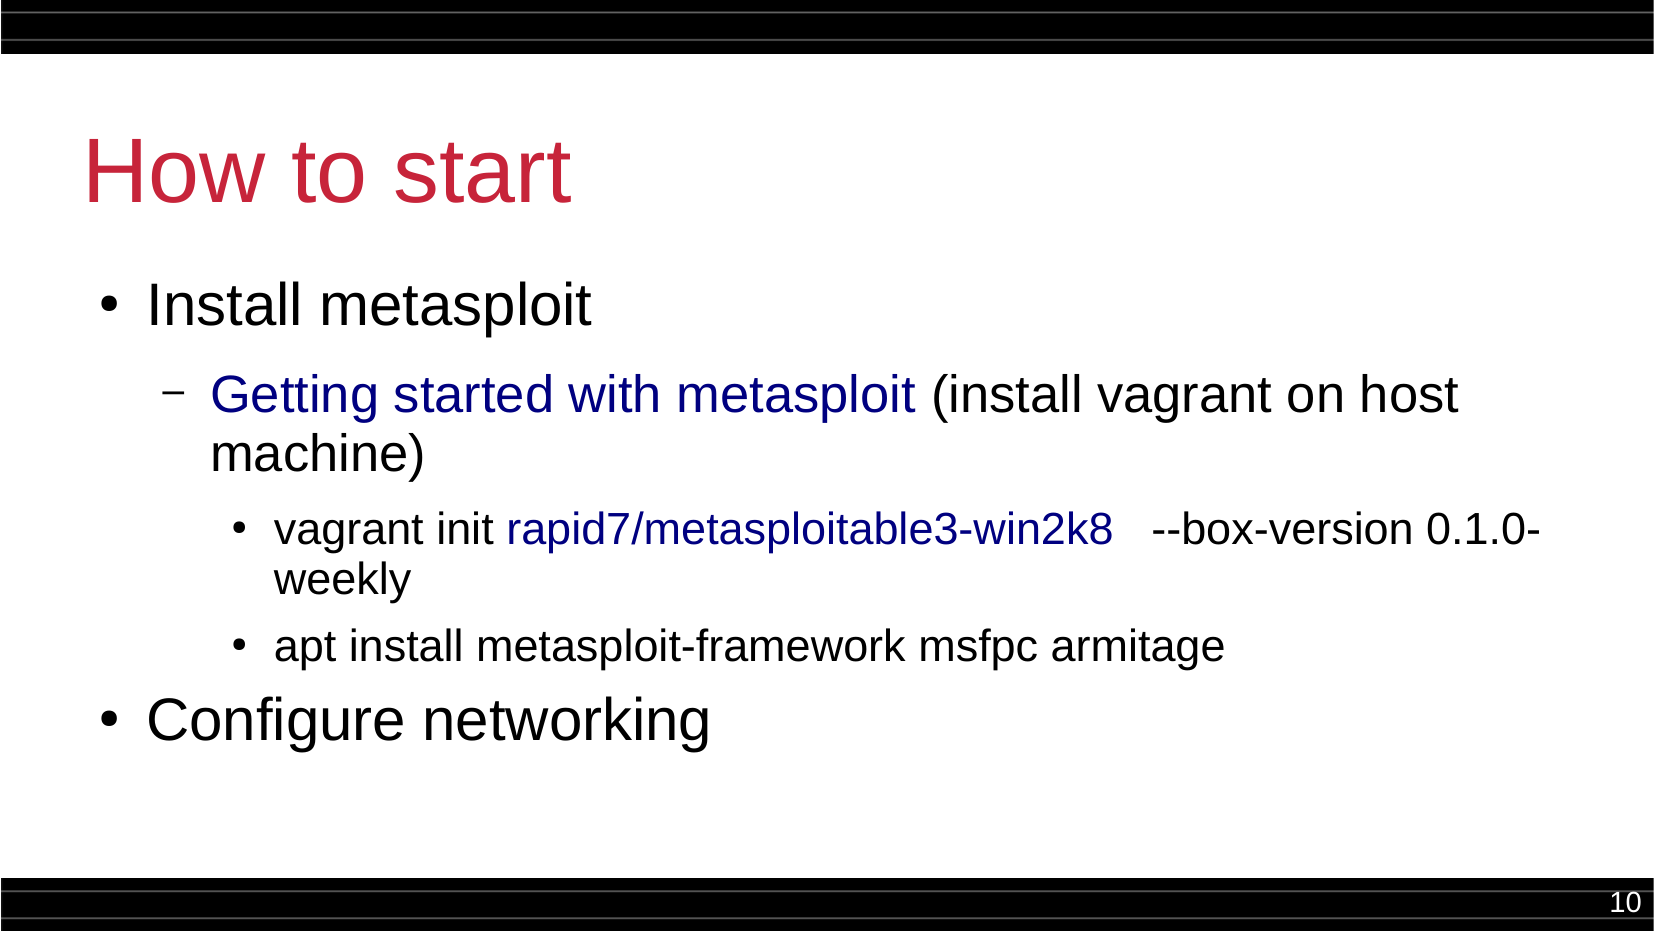

# How to start
Install metasploit
Getting started with metasploit (install vagrant on host machine)
vagrant init rapid7/metasploitable3-win2k8 --box-version 0.1.0-weekly
apt install metasploit-framework msfpc armitage
Configure networking